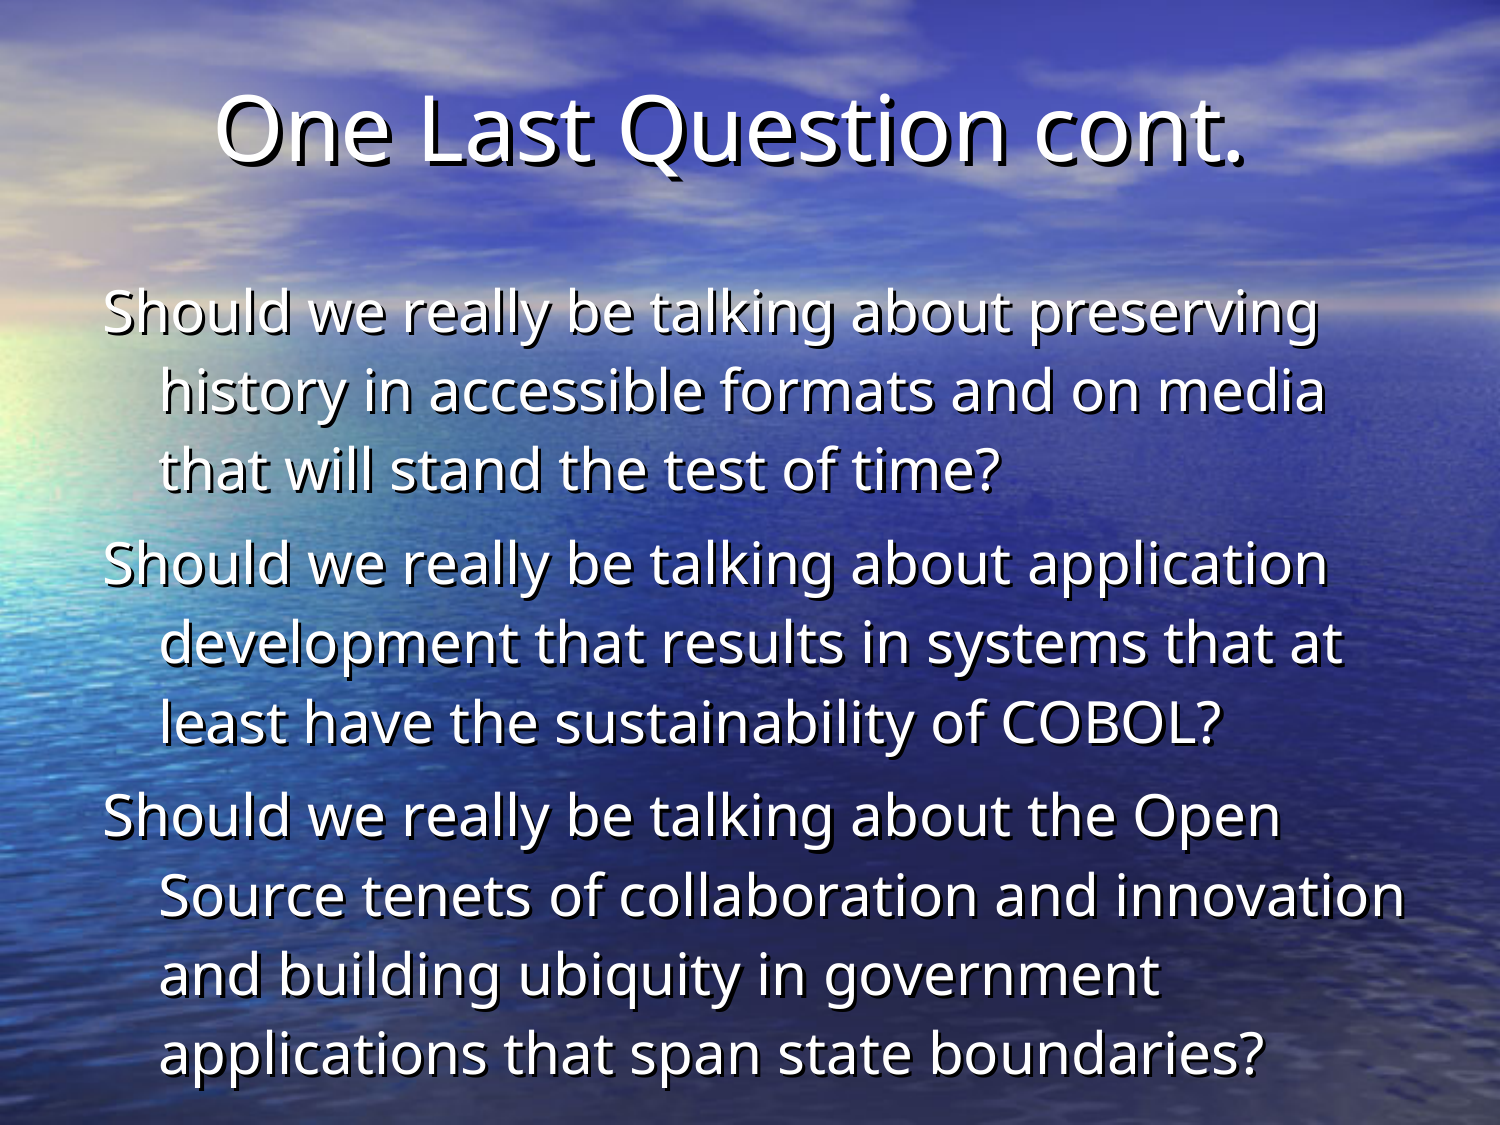

# One Last Question cont.
Should we really be talking about preserving history in accessible formats and on media that will stand the test of time?
Should we really be talking about application development that results in systems that at least have the sustainability of COBOL?
Should we really be talking about the Open Source tenets of collaboration and innovation and building ubiquity in government applications that span state boundaries?